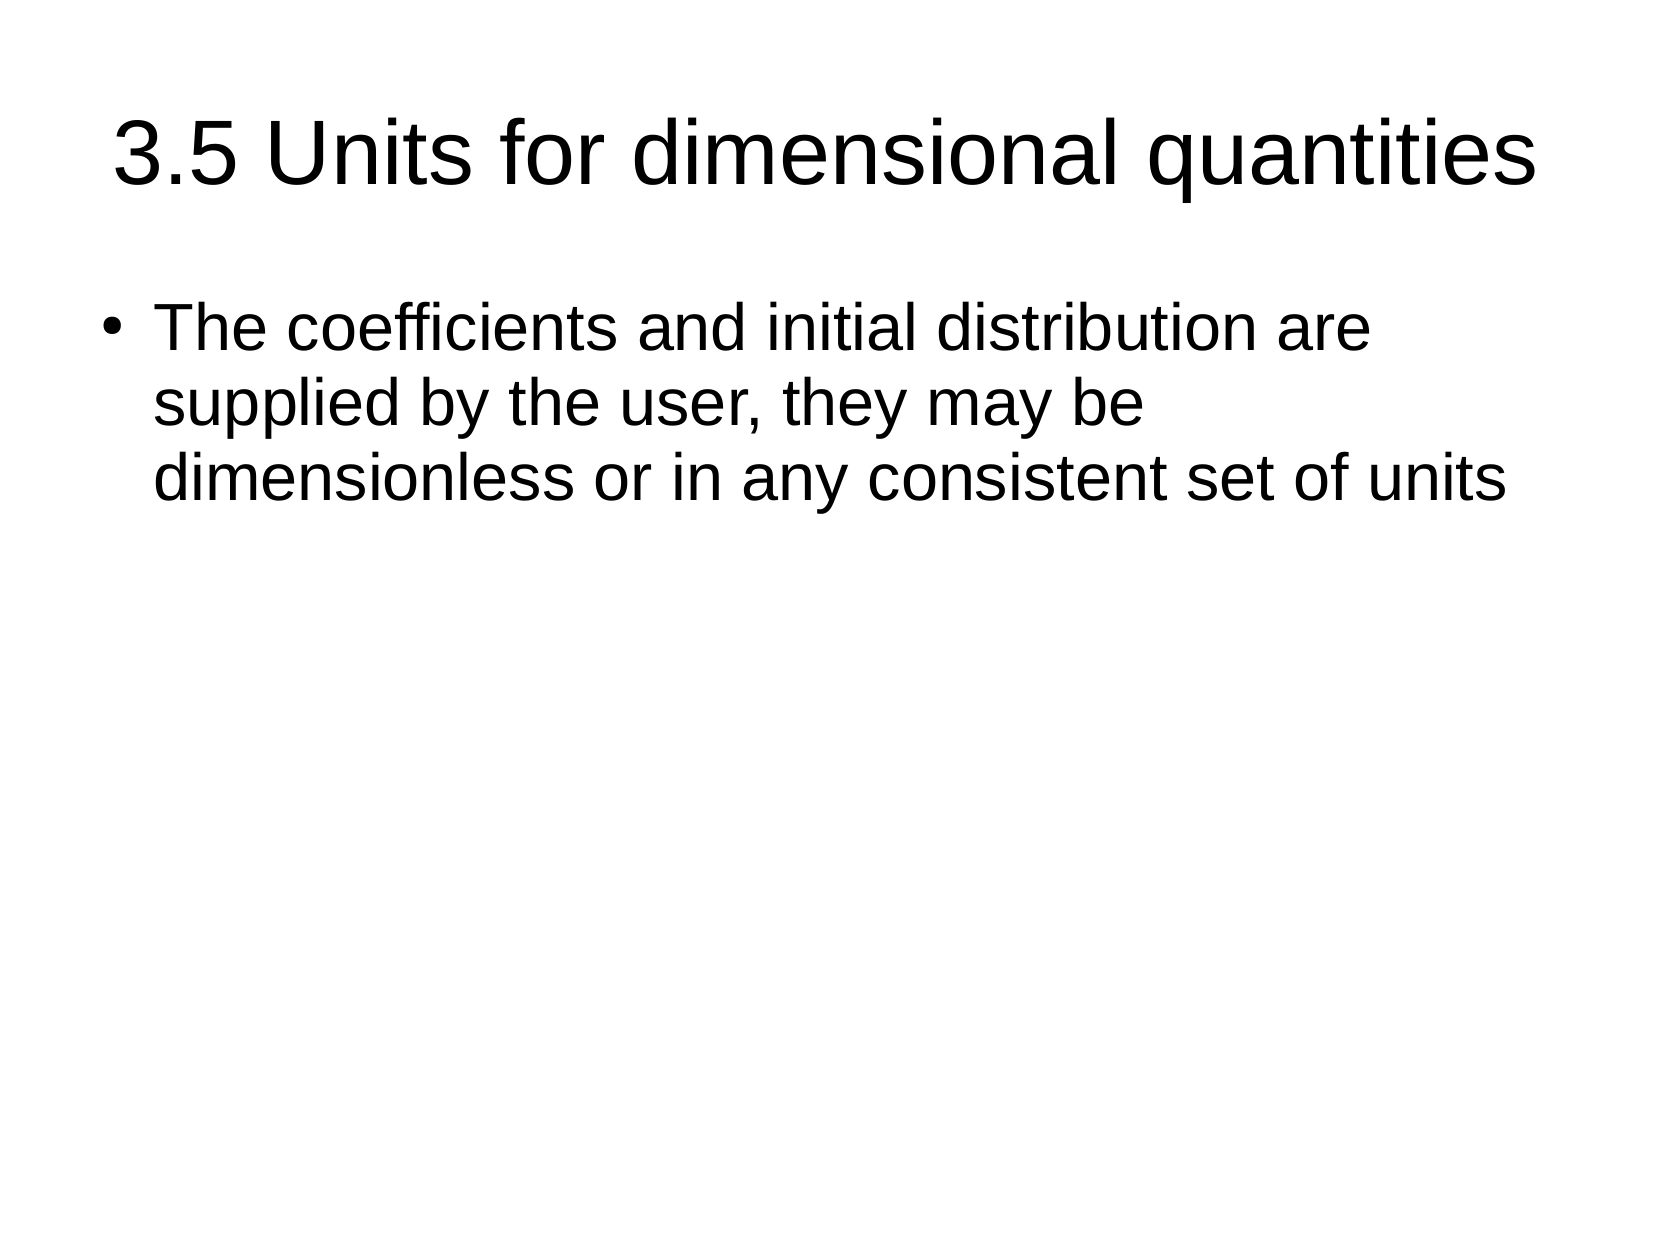

# 3.5 Units for dimensional quantities
The coefficients and initial distribution are supplied by the user, they may be dimensionless or in any consistent set of units